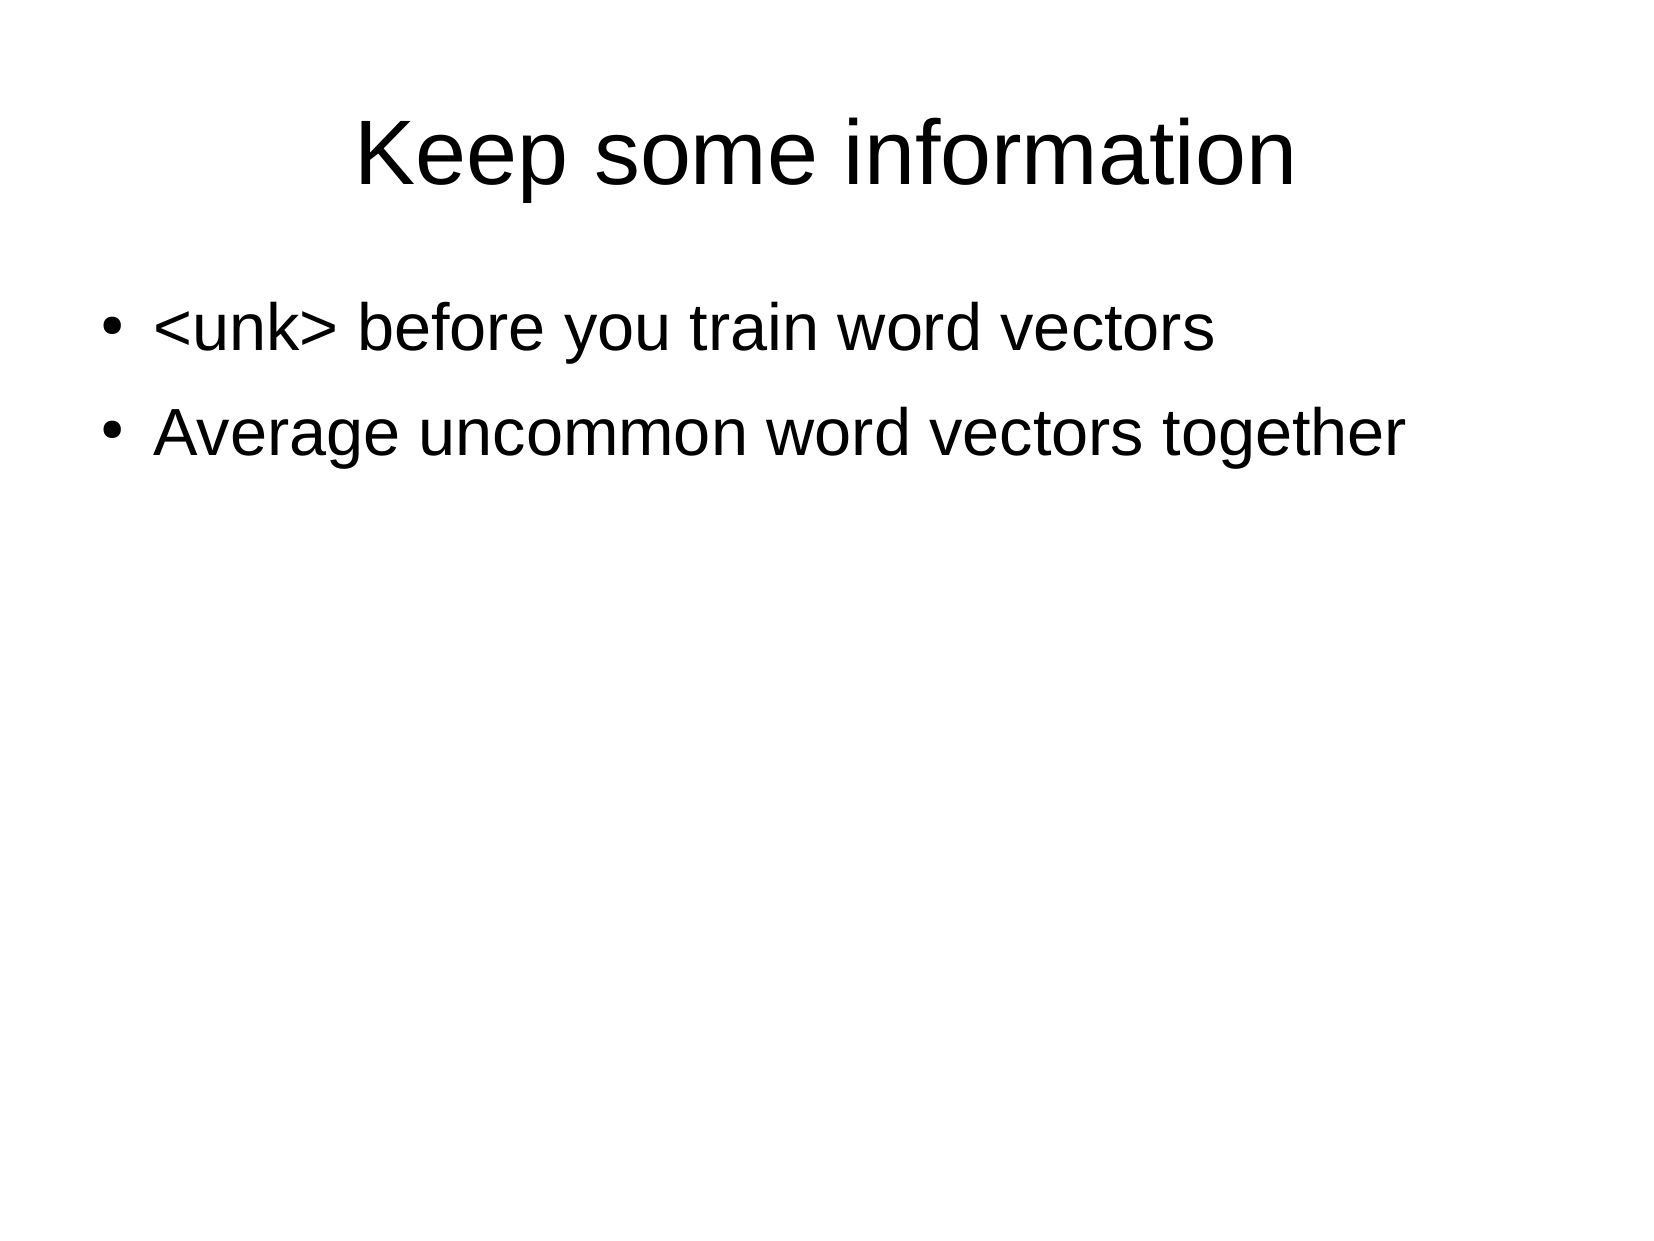

# Keep some information
<unk> before you train word vectors
Average uncommon word vectors together